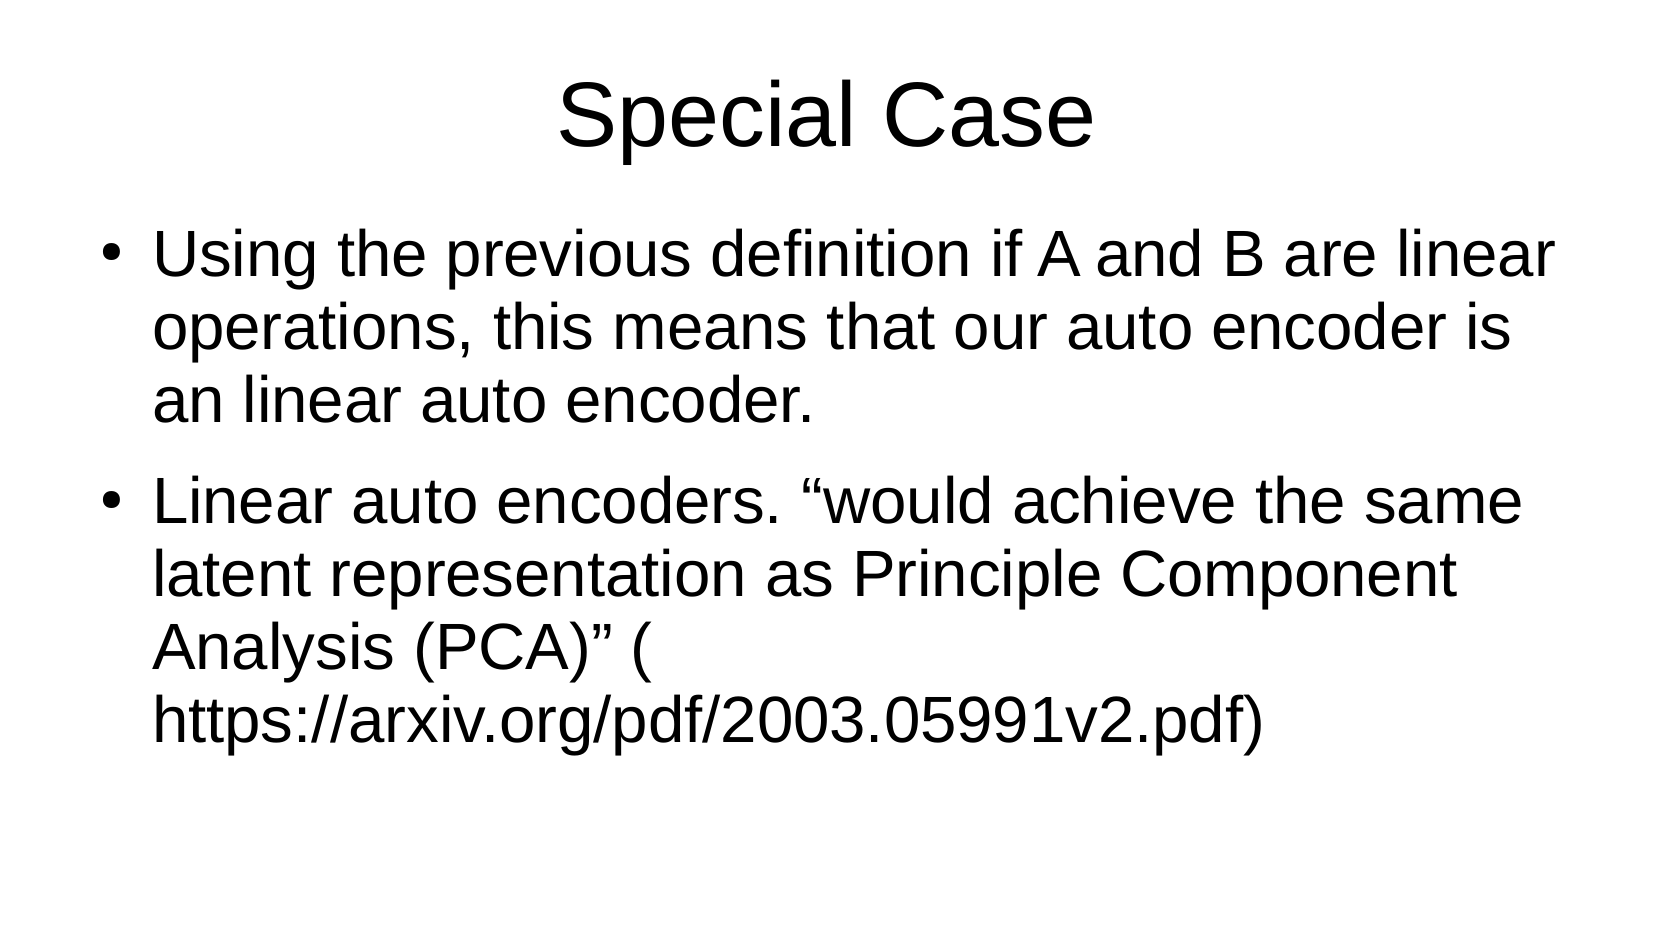

# Special Case
Using the previous definition if A and B are linear operations, this means that our auto encoder is an linear auto encoder.
Linear auto encoders. “would achieve the same latent representation as Principle Component Analysis (PCA)” (https://arxiv.org/pdf/2003.05991v2.pdf)